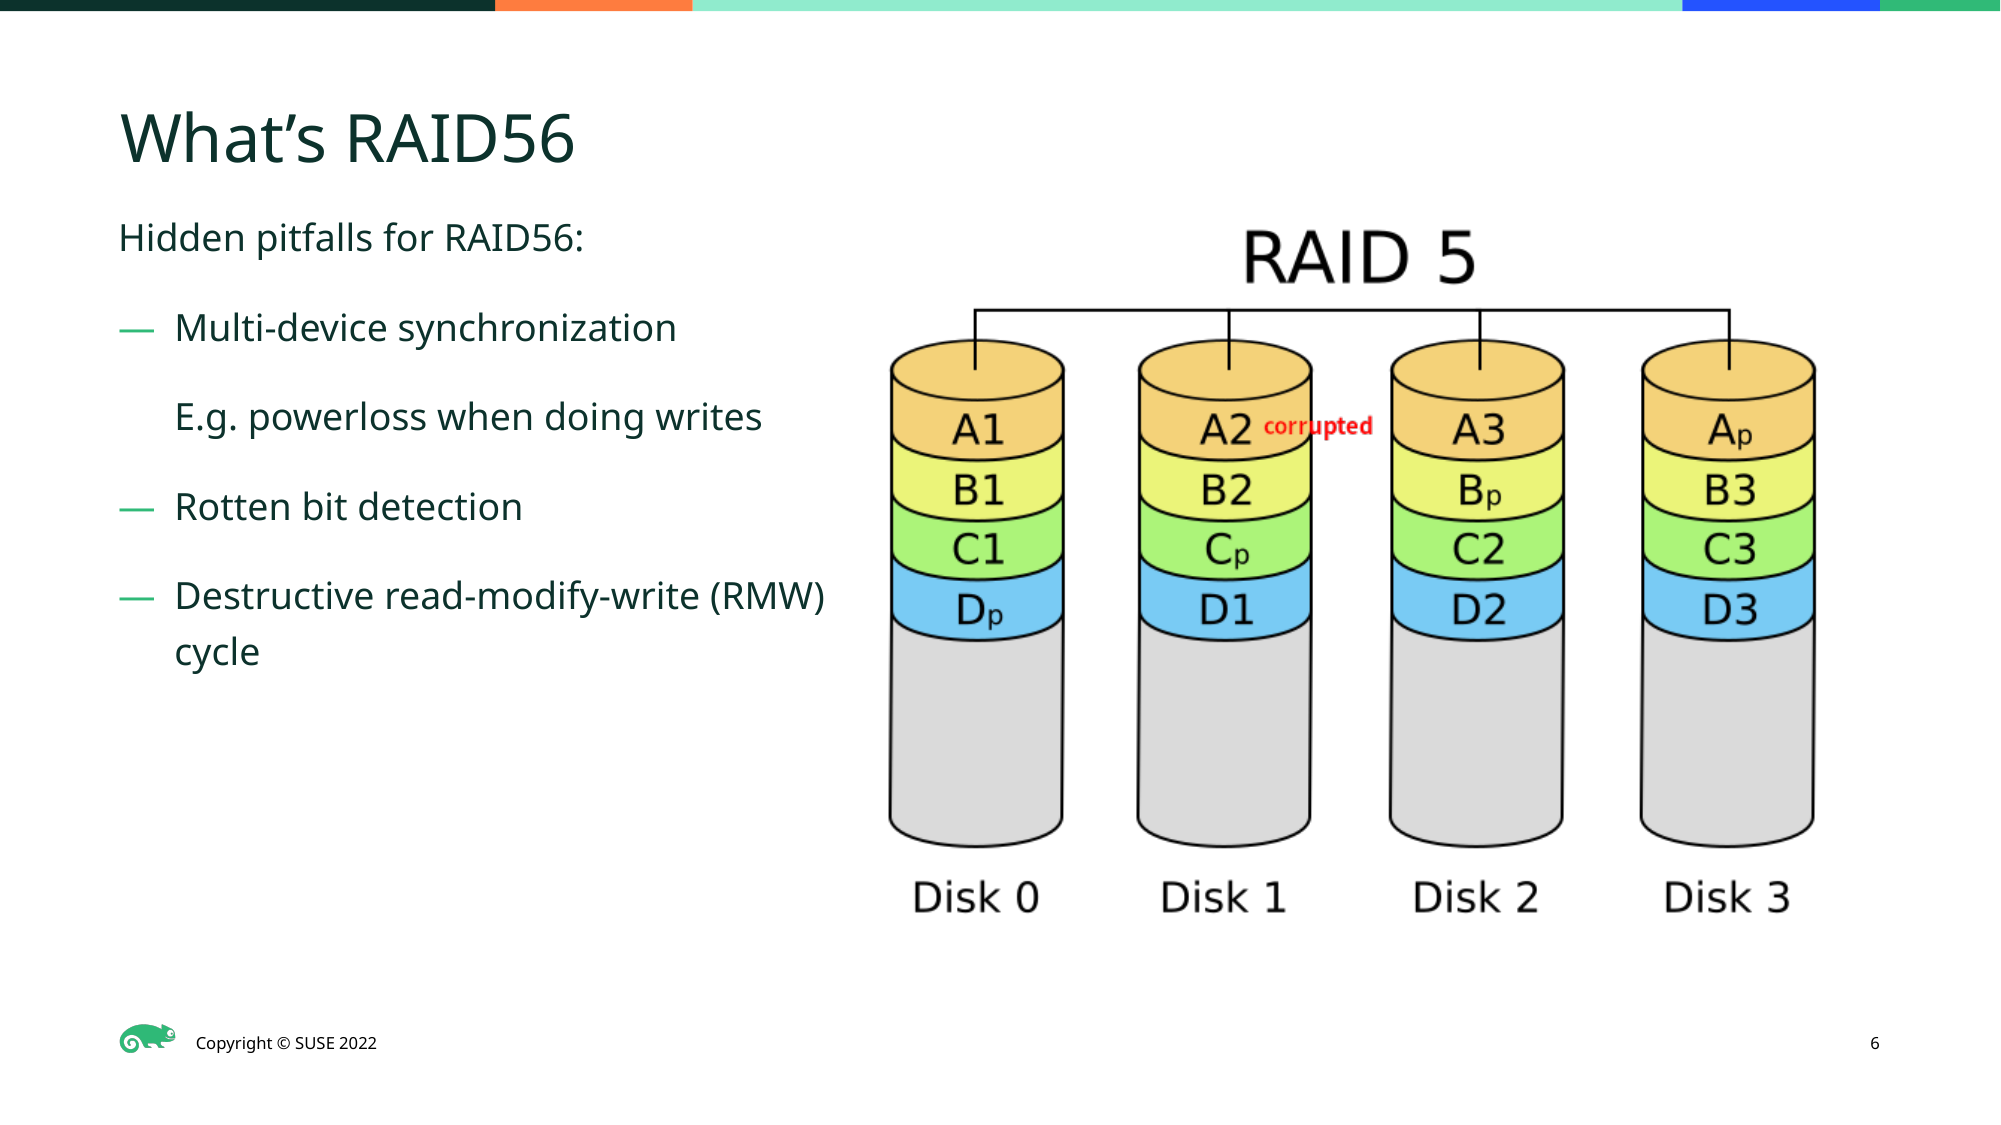

# What’s RAID56
Hidden pitfalls for RAID56:
Multi-device synchronization
E.g. powerloss when doing writes
Rotten bit detection
Destructive read-modify-write (RMW) cycle
6